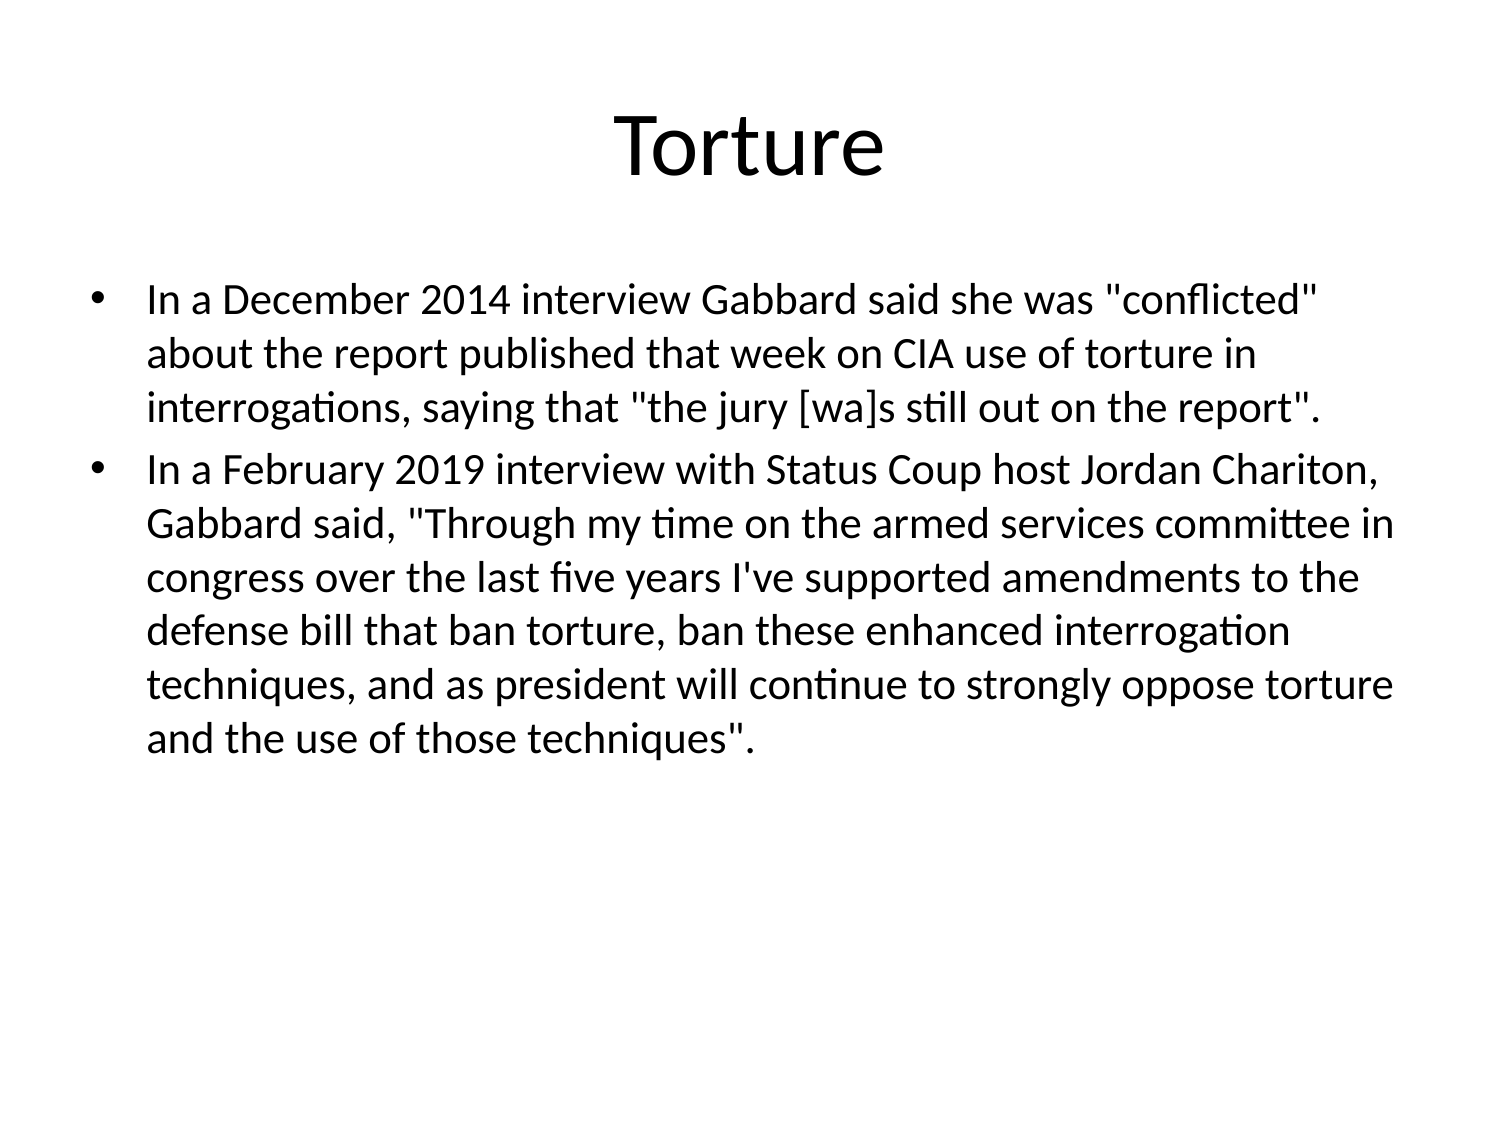

# Torture
In a December 2014 interview Gabbard said she was "conflicted" about the report published that week on CIA use of torture in interrogations, saying that "the jury [wa]s still out on the report".
In a February 2019 interview with Status Coup host Jordan Chariton, Gabbard said, "Through my time on the armed services committee in congress over the last five years I've supported amendments to the defense bill that ban torture, ban these enhanced interrogation techniques, and as president will continue to strongly oppose torture and the use of those techniques".